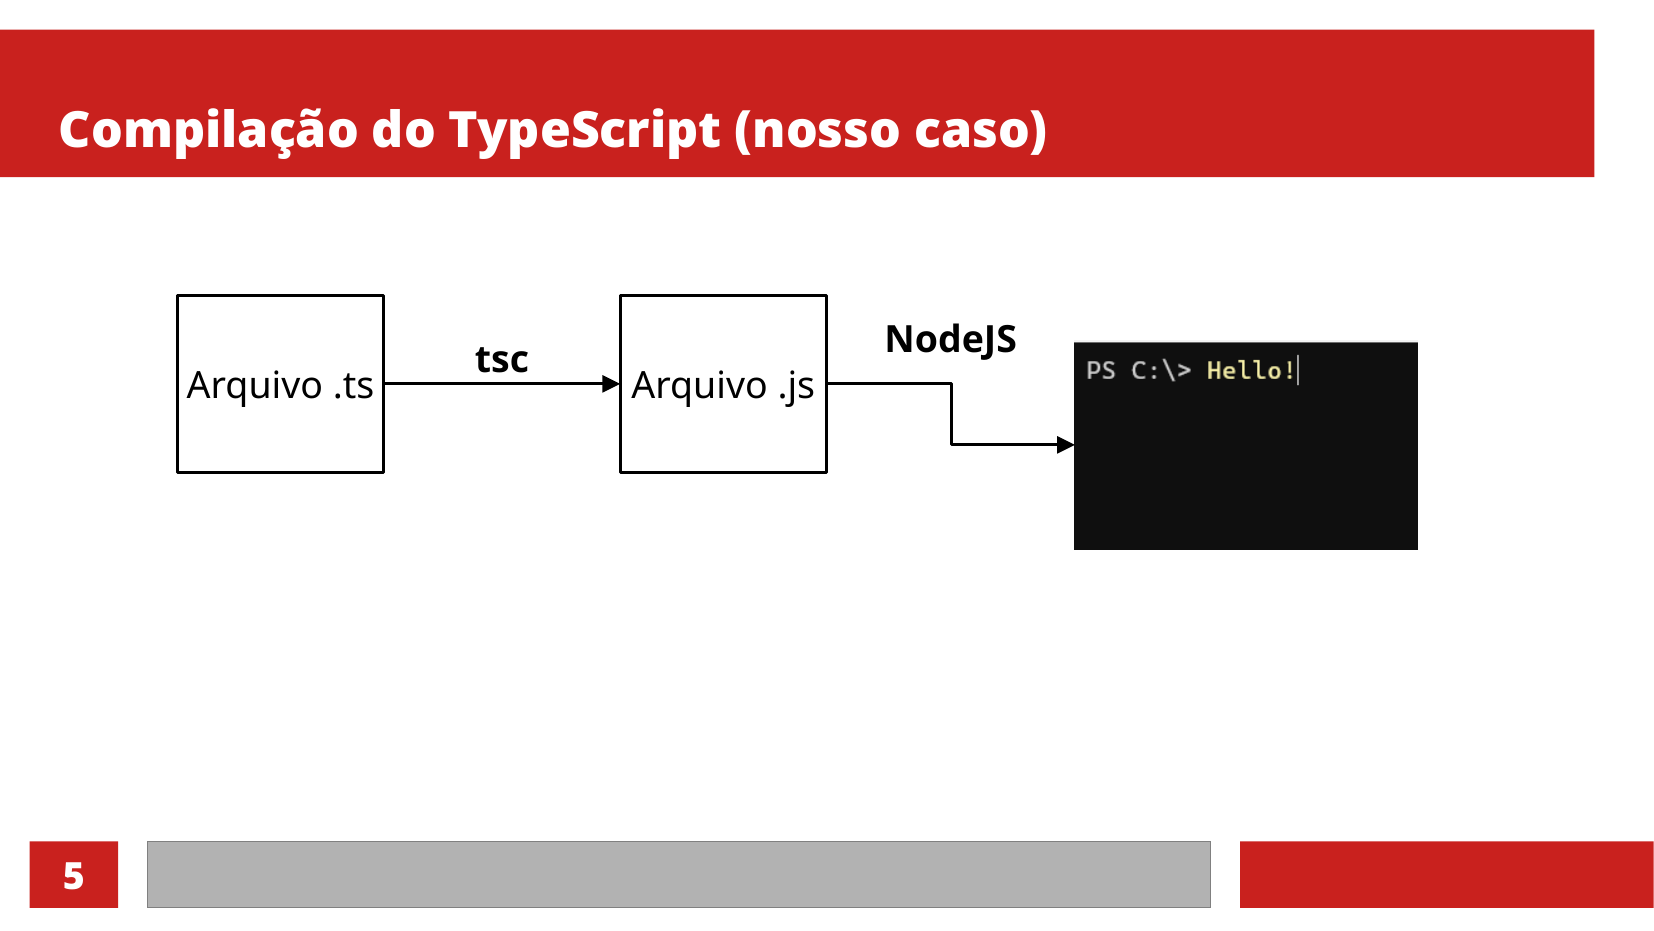

# Compilação do TypeScript (nosso caso)
Arquivo .ts
Arquivo .js
5